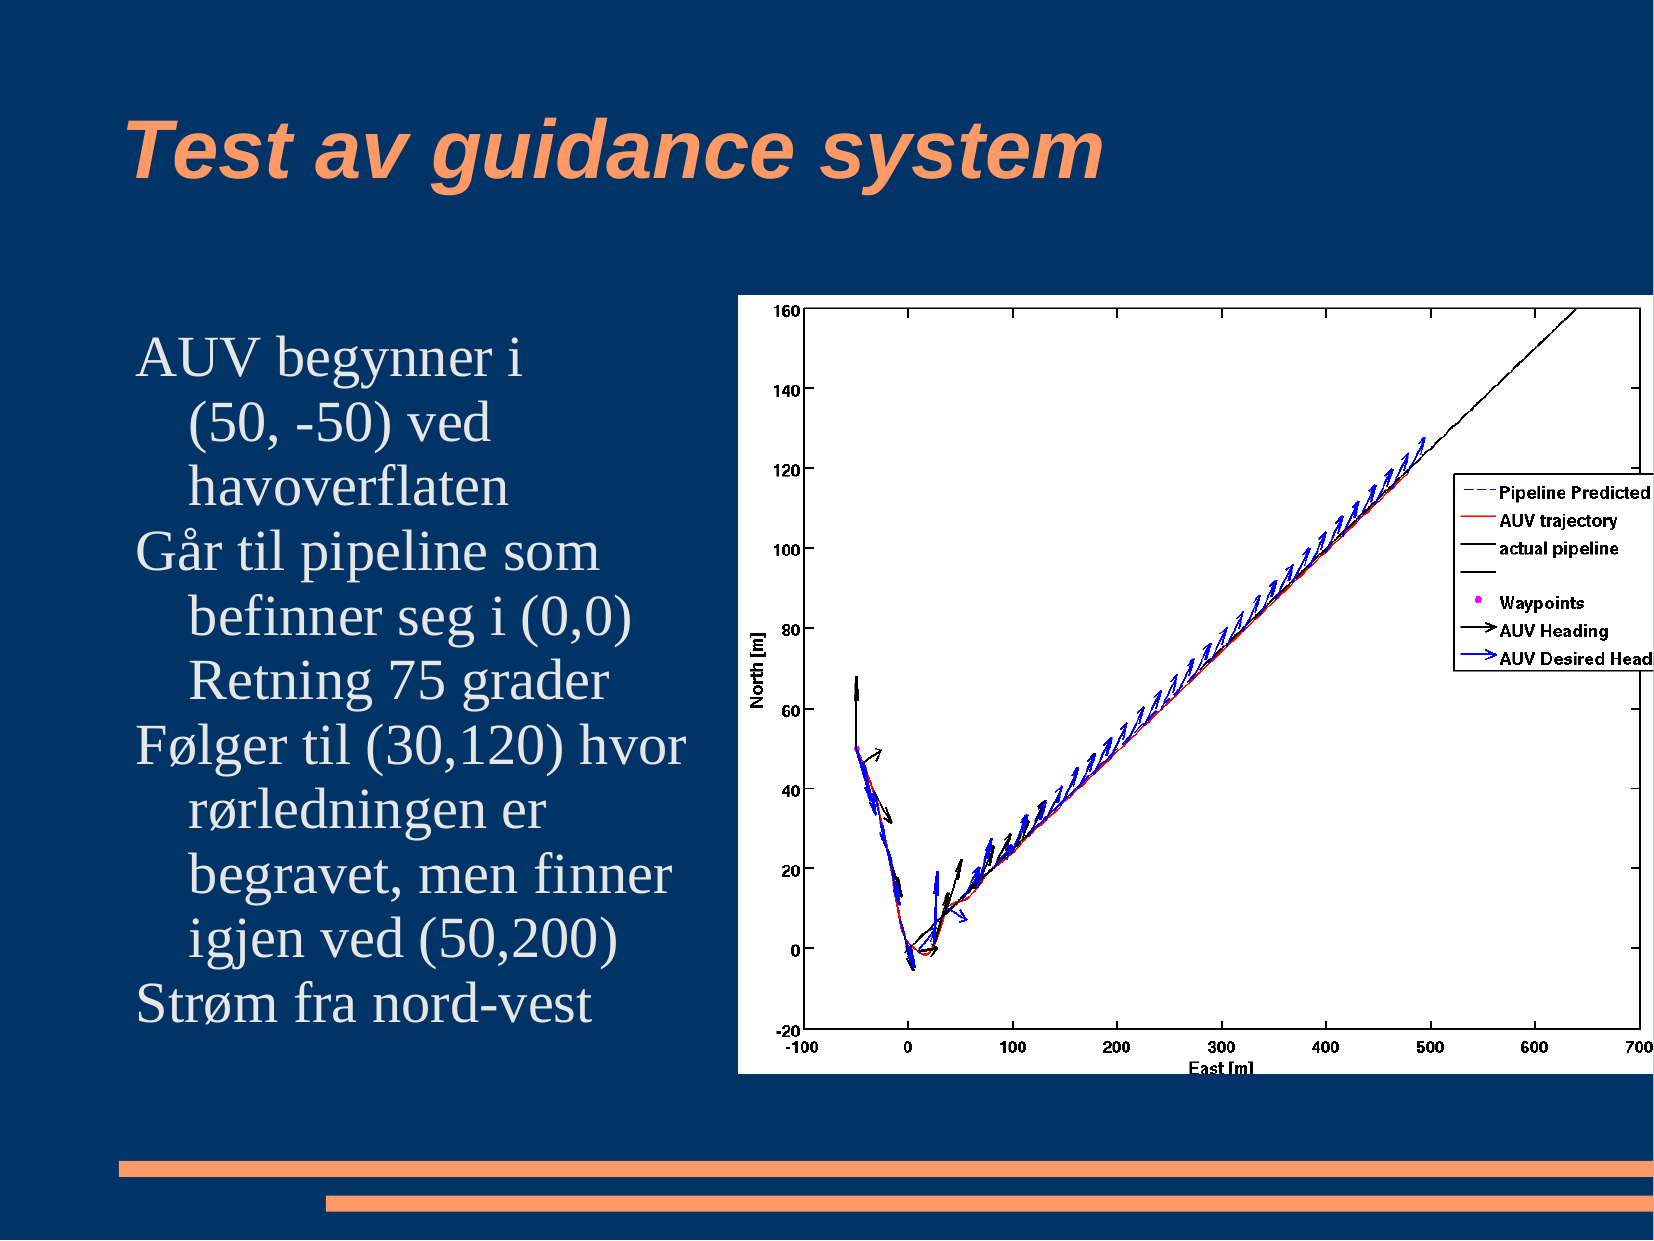

# Test av guidance system
AUV begynner i
(50, -50) ved havoverflaten
Går til pipeline som befinner seg i (0,0) Retning 75 grader
Følger til (30,120) hvor rørledningen er begravet, men finner igjen ved (50,200)
Strøm fra nord-vest